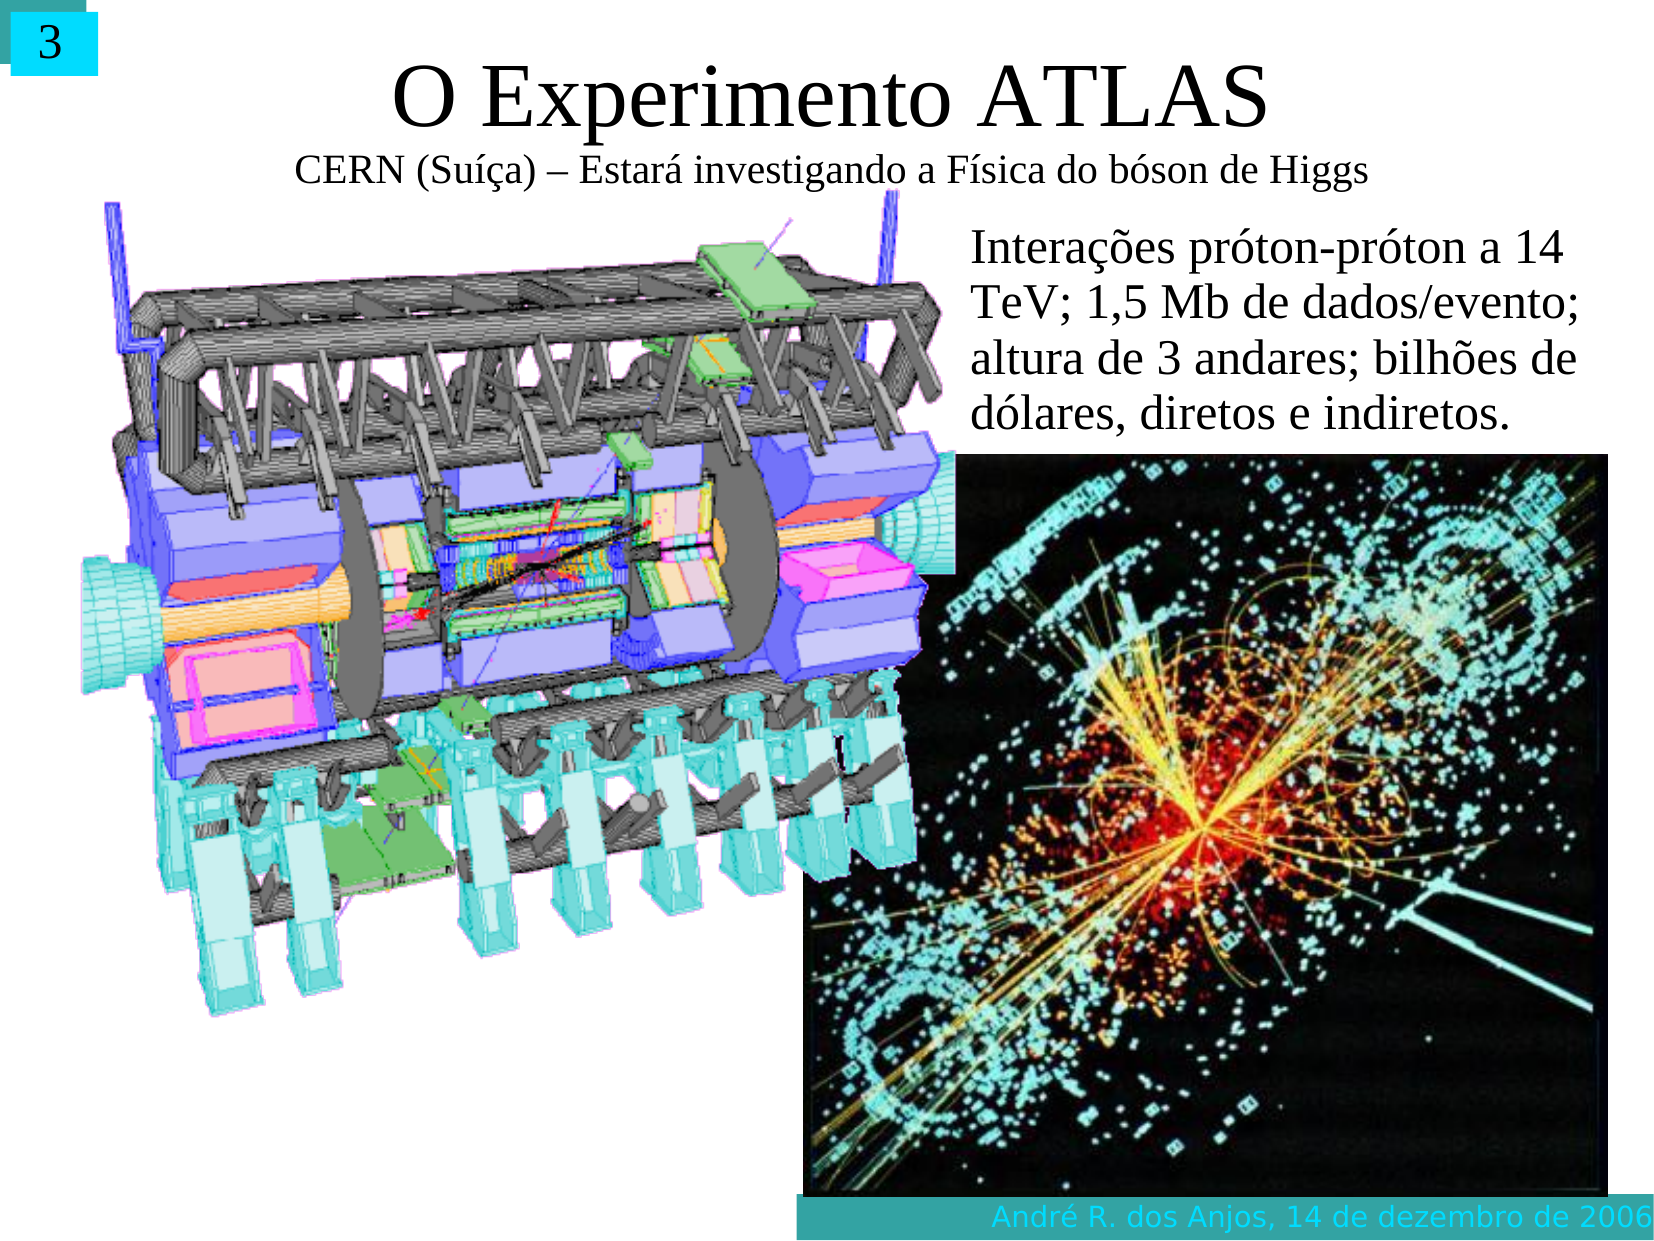

# O Experimento ATLAS CERN (Suíça) – Estará investigando a Física do bóson de Higgs
Interações próton-próton a 14 TeV; 1,5 Mb de dados/evento;
altura de 3 andares; bilhões de dólares, diretos e indiretos.